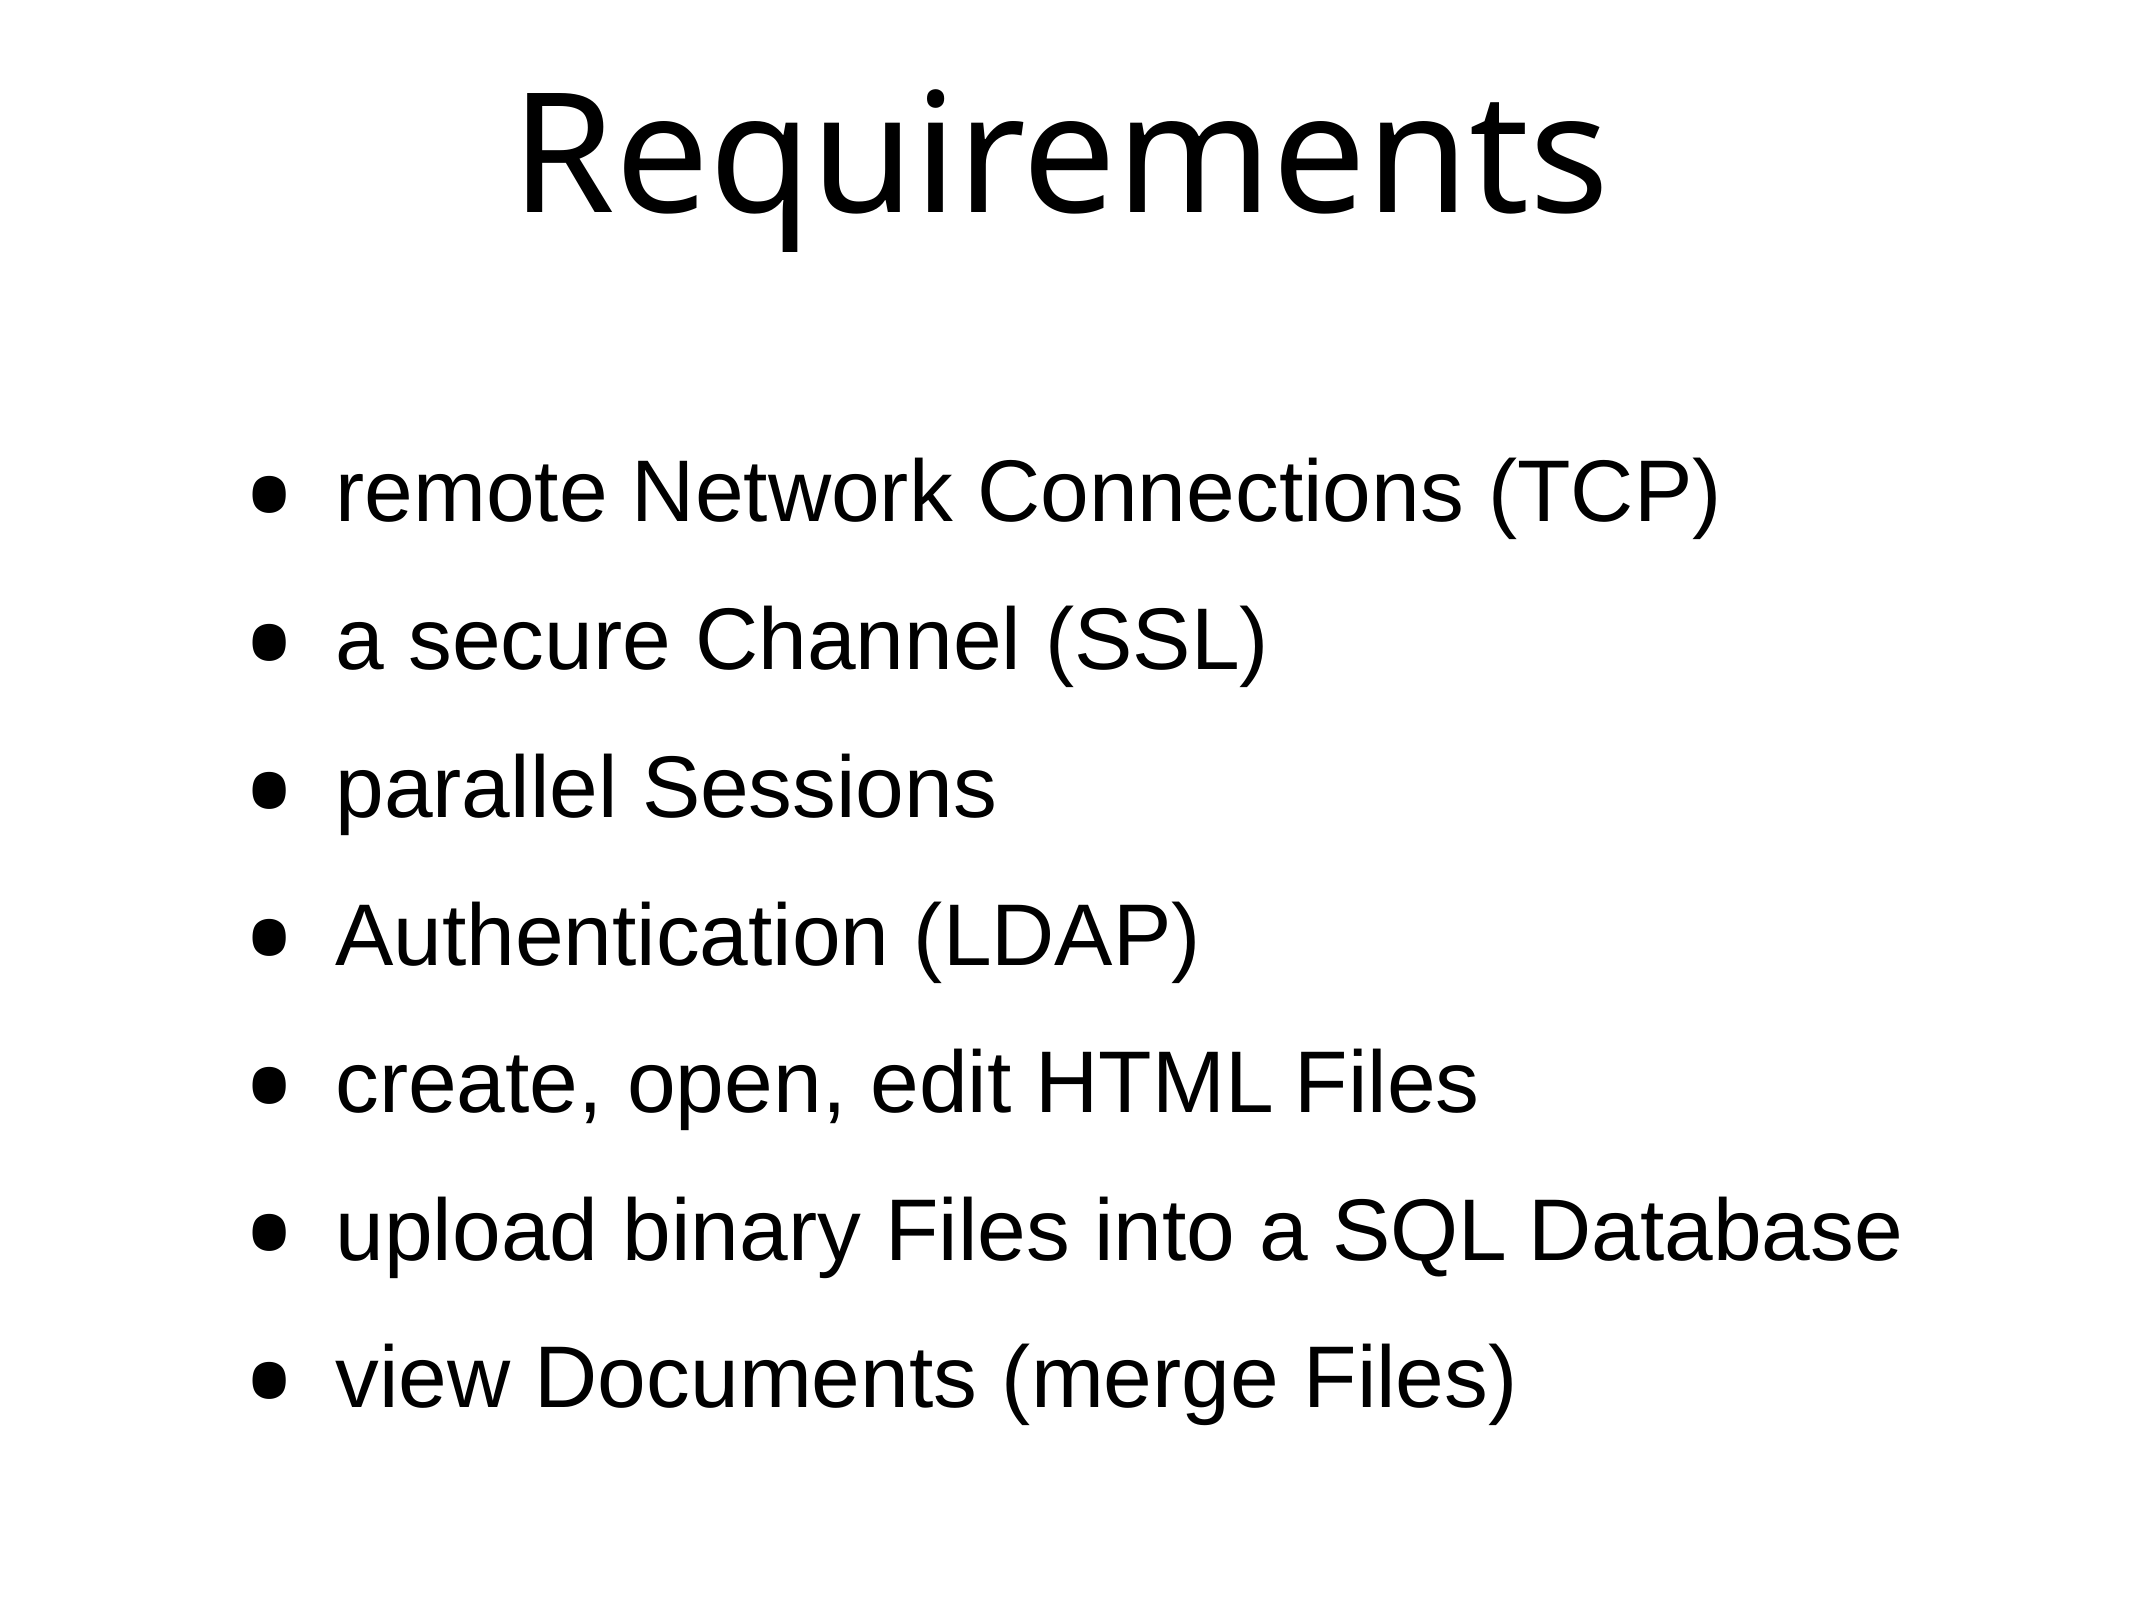

# Requirements
remote Network Connections (TCP)
a secure Channel (SSL)
parallel Sessions
Authentication (LDAP)
create, open, edit HTML Files
upload binary Files into a SQL Database
view Documents (merge Files)